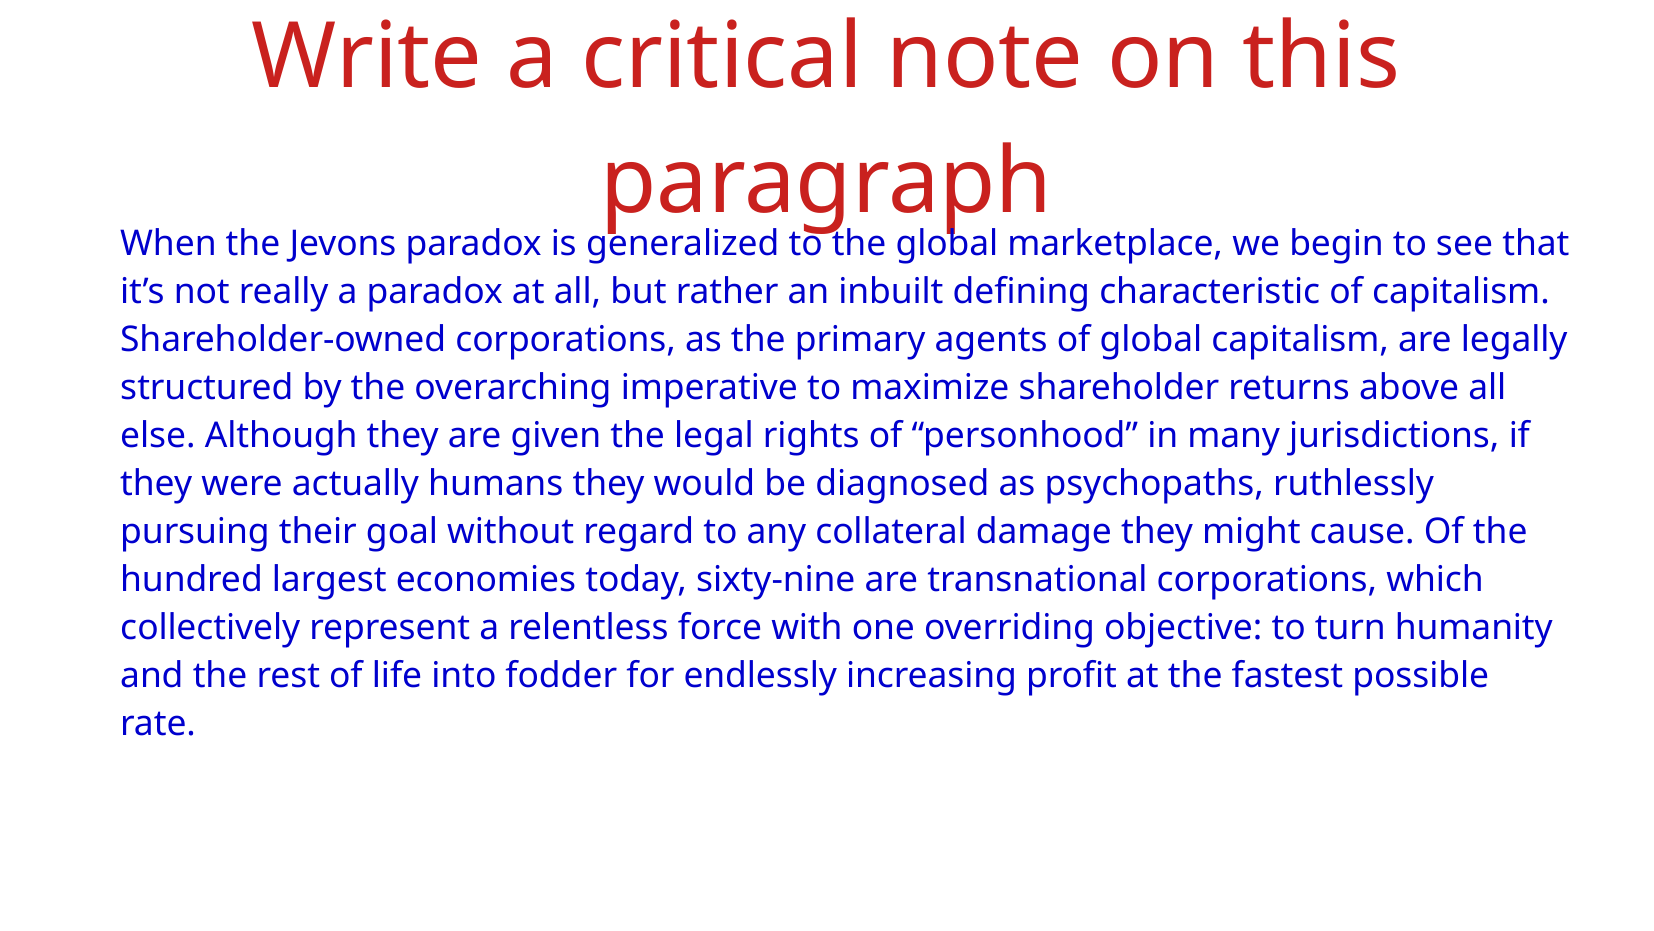

# Write a critical note on this paragraph
When the Jevons paradox is generalized to the global marketplace, we begin to see that it’s not really a paradox at all, but rather an inbuilt defining characteristic of capitalism. Shareholder-owned corporations, as the primary agents of global capitalism, are legally structured by the overarching imperative to maximize shareholder returns above all else. Although they are given the legal rights of “personhood” in many jurisdictions, if they were actually humans they would be diagnosed as psychopaths, ruthlessly pursuing their goal without regard to any collateral damage they might cause. Of the hundred largest economies today, sixty-nine are transnational corporations, which collectively represent a relentless force with one overriding objective: to turn humanity and the rest of life into fodder for endlessly increasing profit at the fastest possible rate.